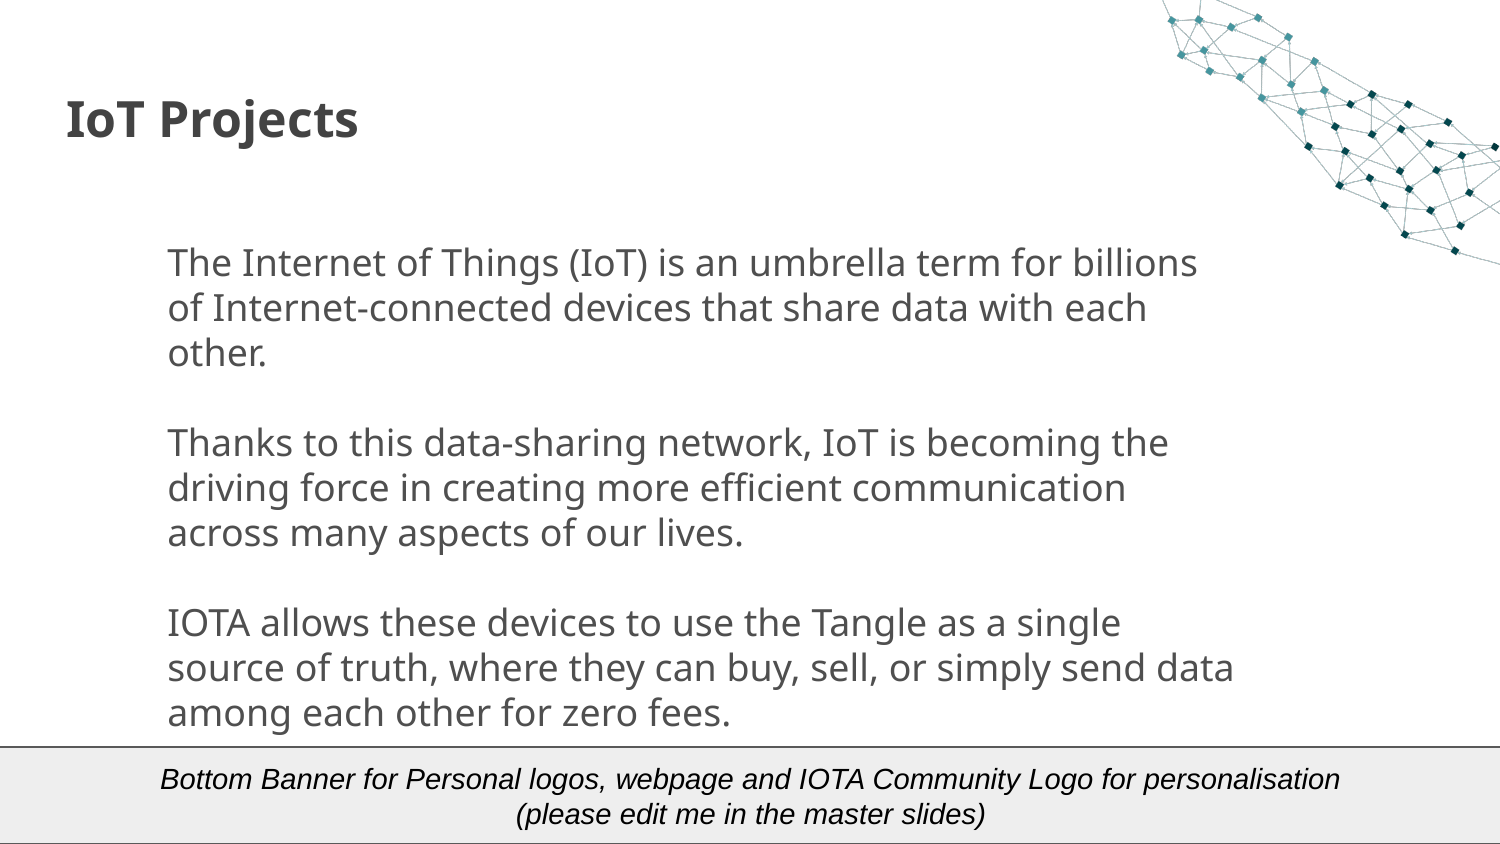

# IoT Projects
The Internet of Things (IoT) is an umbrella term for billions of Internet-connected devices that share data with each other.
Thanks to this data-sharing network, IoT is becoming the driving force in creating more efficient communication across many aspects of our lives.
IOTA allows these devices to use the Tangle as a single source of truth, where they can buy, sell, or simply send data among each other for zero fees.